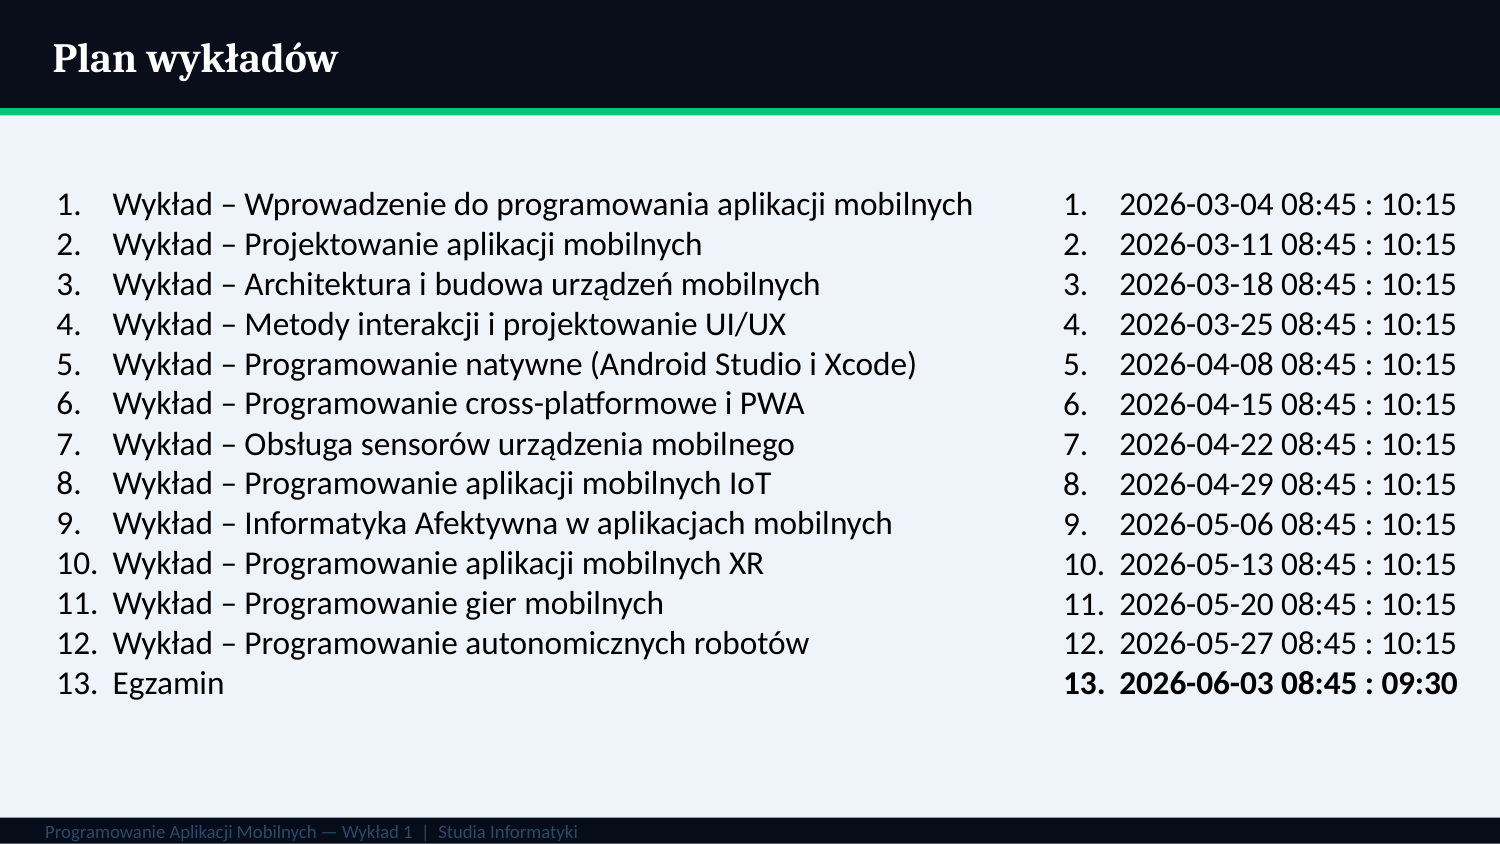

Plan wykładów
Wykład – Wprowadzenie do programowania aplikacji mobilnych
Wykład – Projektowanie aplikacji mobilnych
Wykład – Architektura i budowa urządzeń mobilnych
Wykład – Metody interakcji i projektowanie UI/UX
Wykład – Programowanie natywne (Android Studio i Xcode)
Wykład – Programowanie cross-platformowe i PWA
Wykład – Obsługa sensorów urządzenia mobilnego
Wykład – Programowanie aplikacji mobilnych IoT
Wykład – Informatyka Afektywna w aplikacjach mobilnych
Wykład – Programowanie aplikacji mobilnych XR
Wykład – Programowanie gier mobilnych
Wykład – Programowanie autonomicznych robotów
Egzamin
2026-03-04 08:45 : 10:15
2026-03-11 08:45 : 10:15
2026-03-18 08:45 : 10:15
2026-03-25 08:45 : 10:15
2026-04-08 08:45 : 10:15
2026-04-15 08:45 : 10:15
2026-04-22 08:45 : 10:15
2026-04-29 08:45 : 10:15
2026-05-06 08:45 : 10:15
2026-05-13 08:45 : 10:15
2026-05-20 08:45 : 10:15
2026-05-27 08:45 : 10:15
2026-06-03 08:45 : 09:30
Programowanie Aplikacji Mobilnych — Wykład 1 | Studia Informatyki